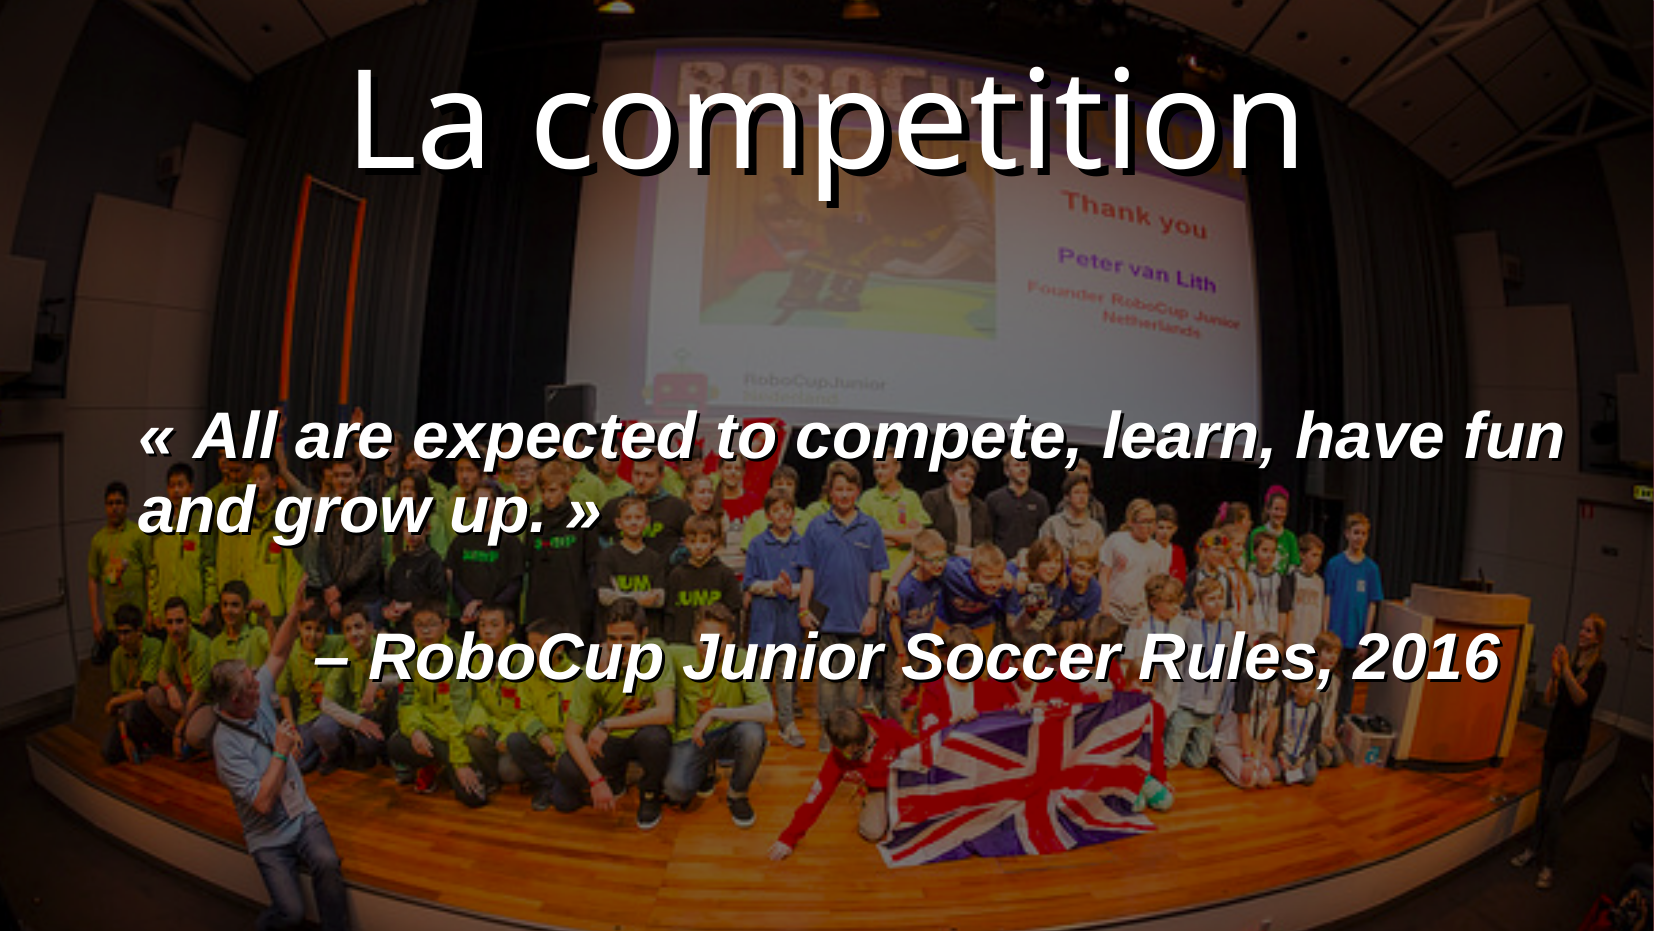

# La competition
« All are expected to compete, learn, have fun and grow up. »
 				– RoboCup Junior Soccer Rules, 2016